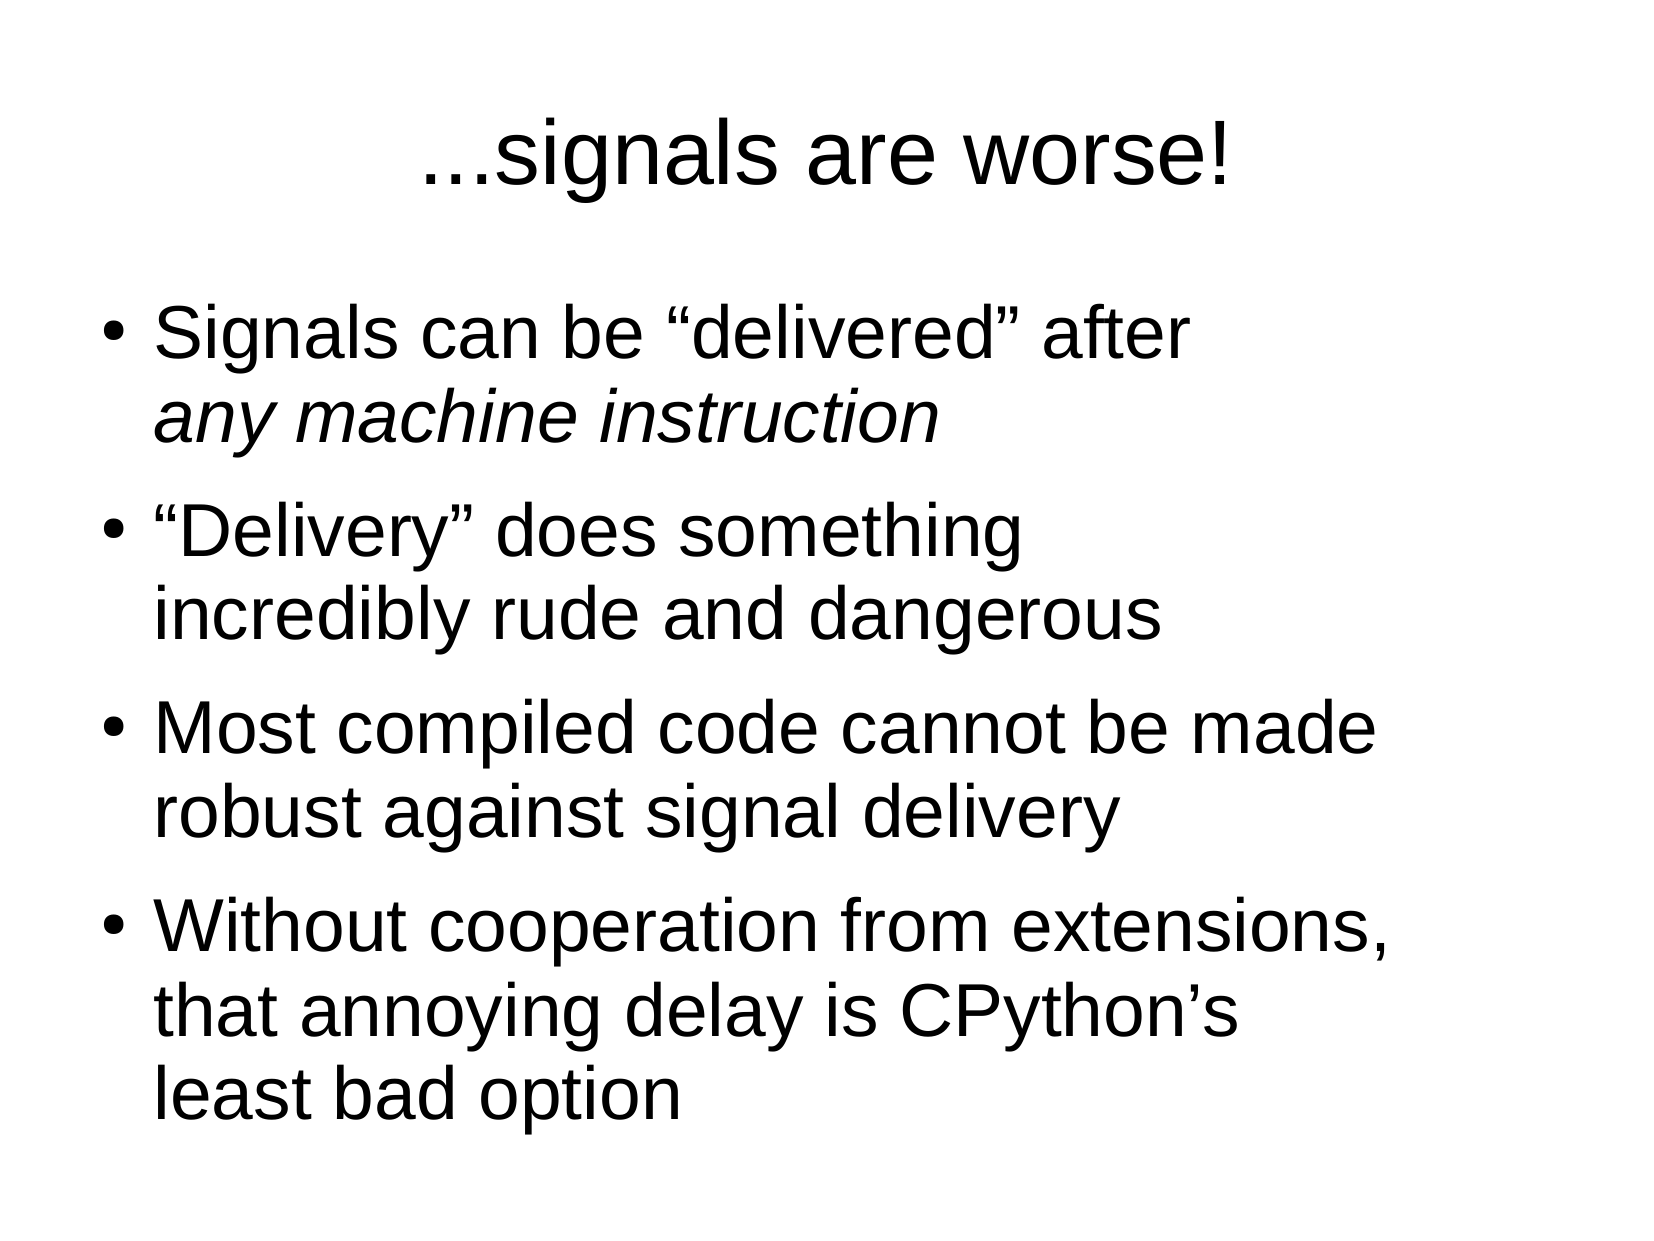

# ...signals are worse!
Signals can be “delivered” after
any machine instruction
“Delivery” does something
incredibly rude and dangerous
Most compiled code cannot be made robust against signal delivery
Without cooperation from extensions,
that annoying delay is CPython’s
least bad option